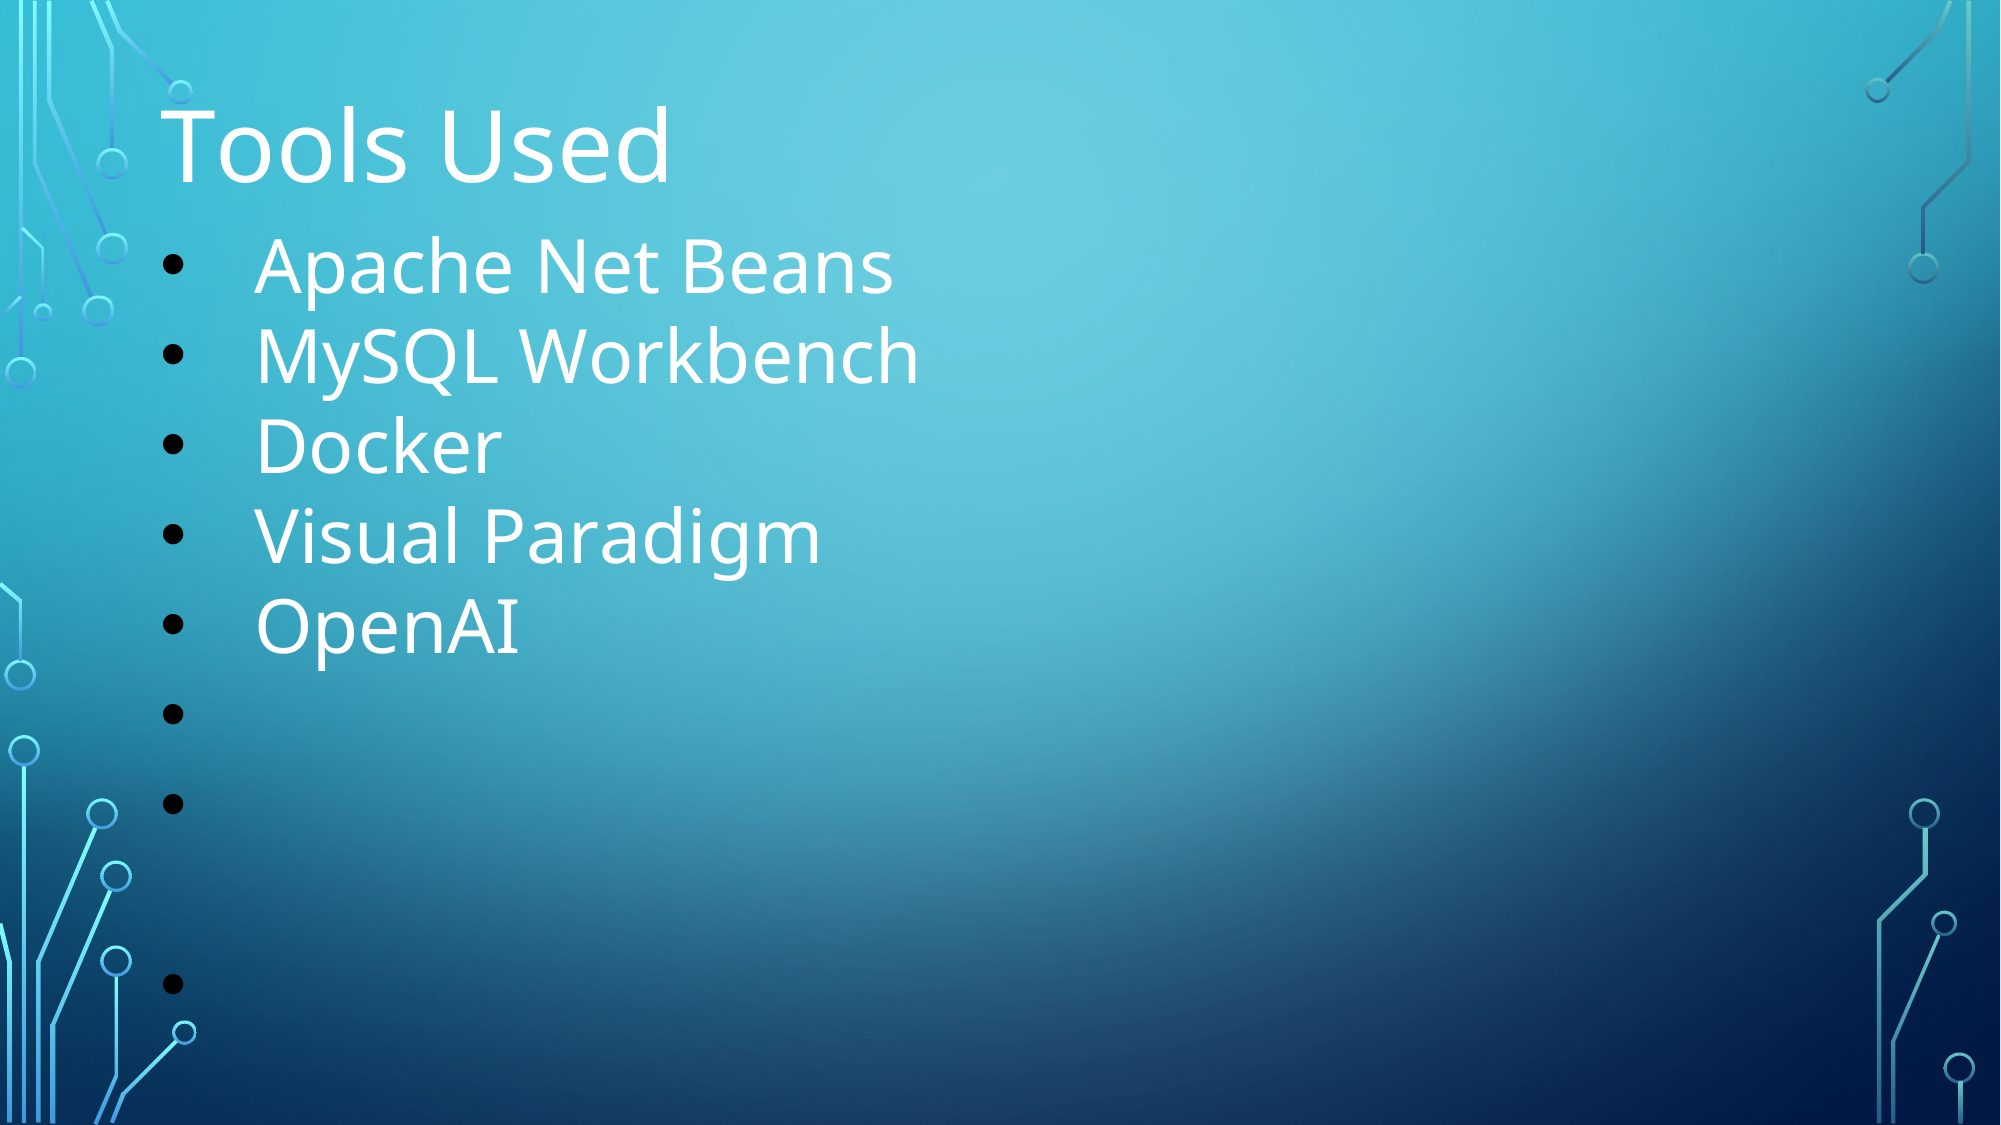

Tools Used
Apache Net Beans
MySQL Workbench
Docker
Visual Paradigm
OpenAI